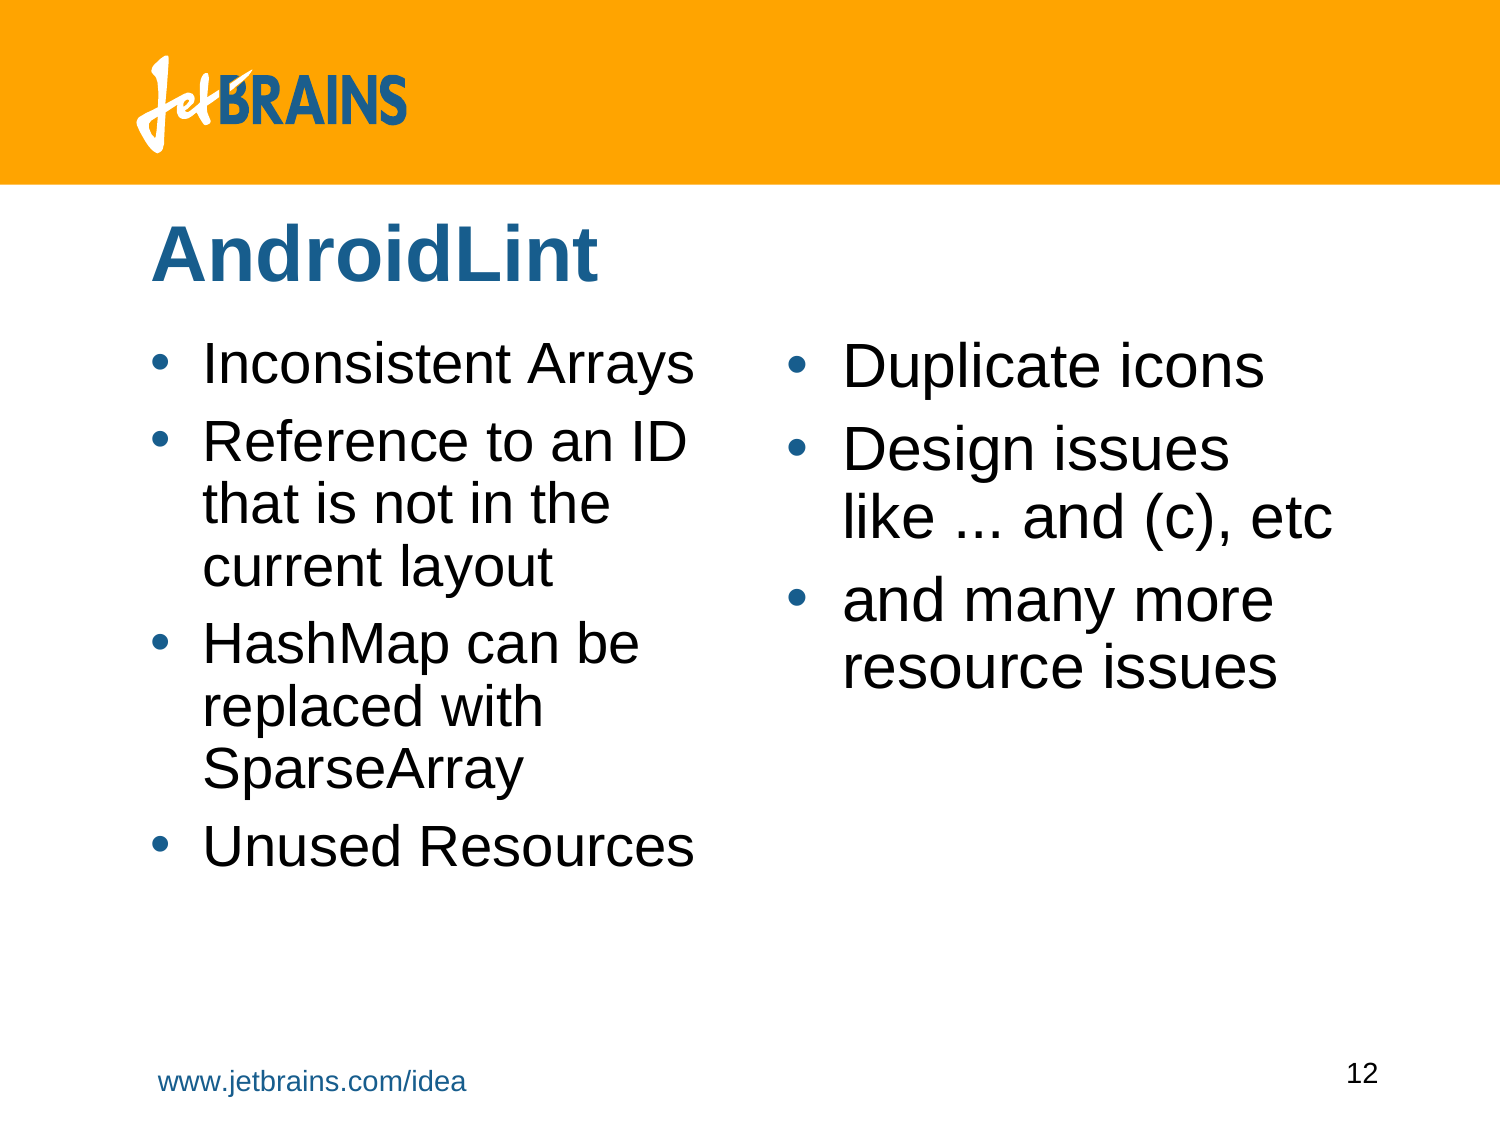

# AndroidLint
Inconsistent Arrays
Reference to an ID that is not in the current layout
HashMap can be replaced with SparseArray
Unused Resources
Duplicate icons
Design issues like ... and (c), etc
and many more resource issues